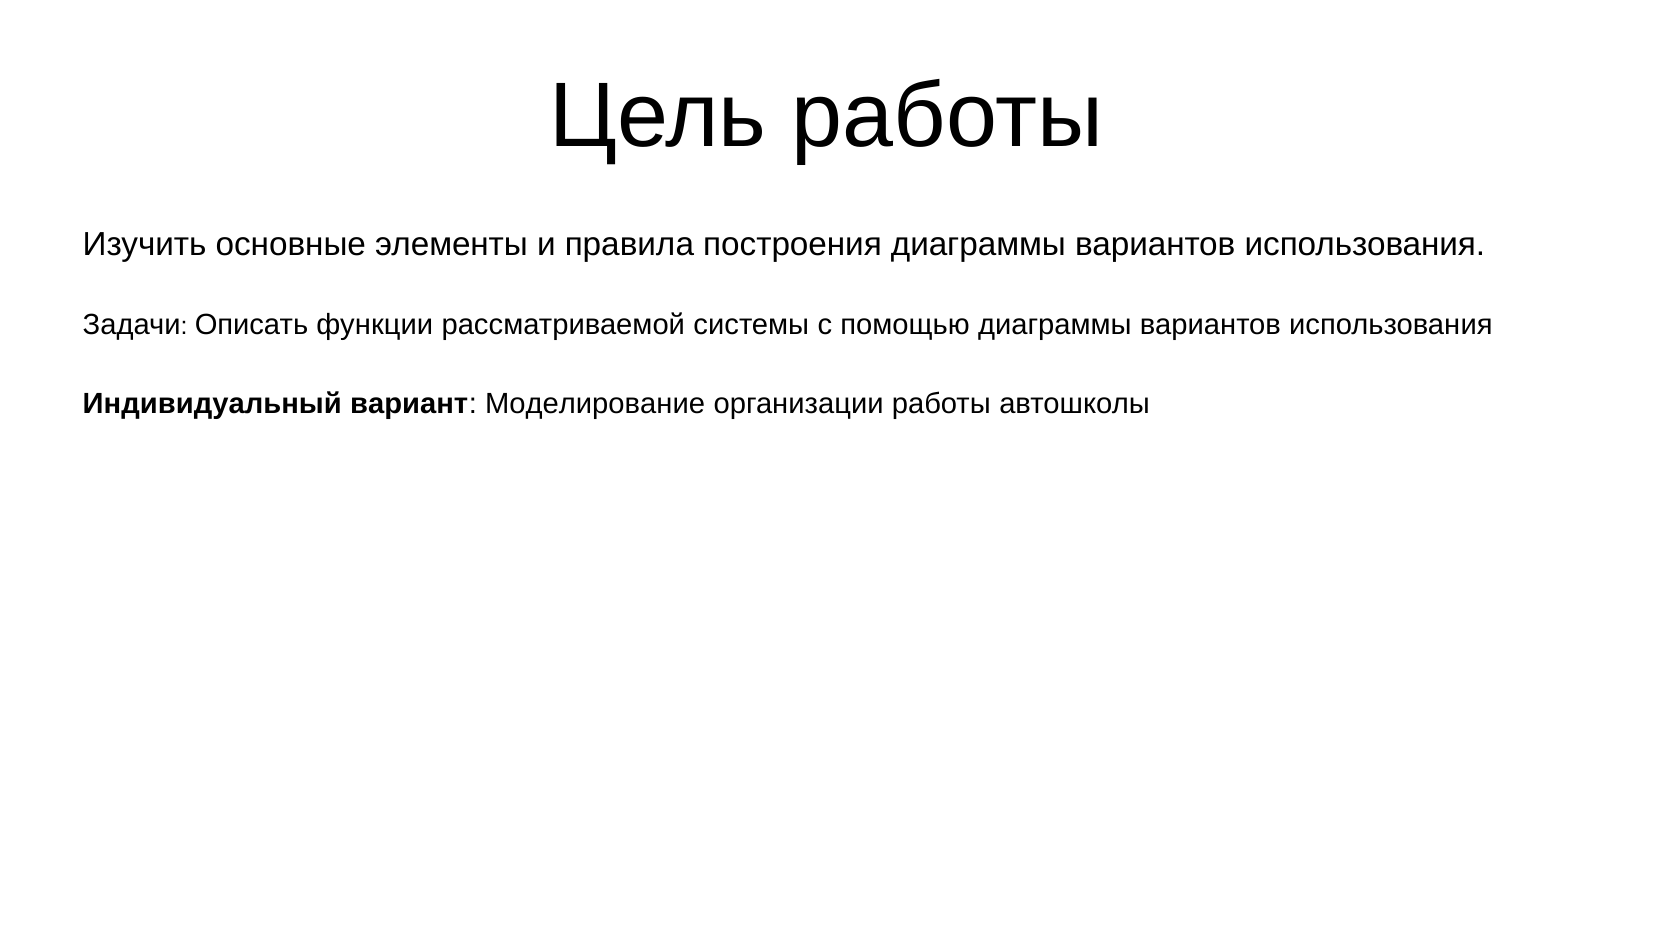

# Цель работы
Изучить основные элементы и правила построения диаграммы вариантов использования.
Задачи: Описать функции рассматриваемой системы с помощью диаграммы вариантов использования
Индивидуальный вариант: Моделирование организации работы автошколы